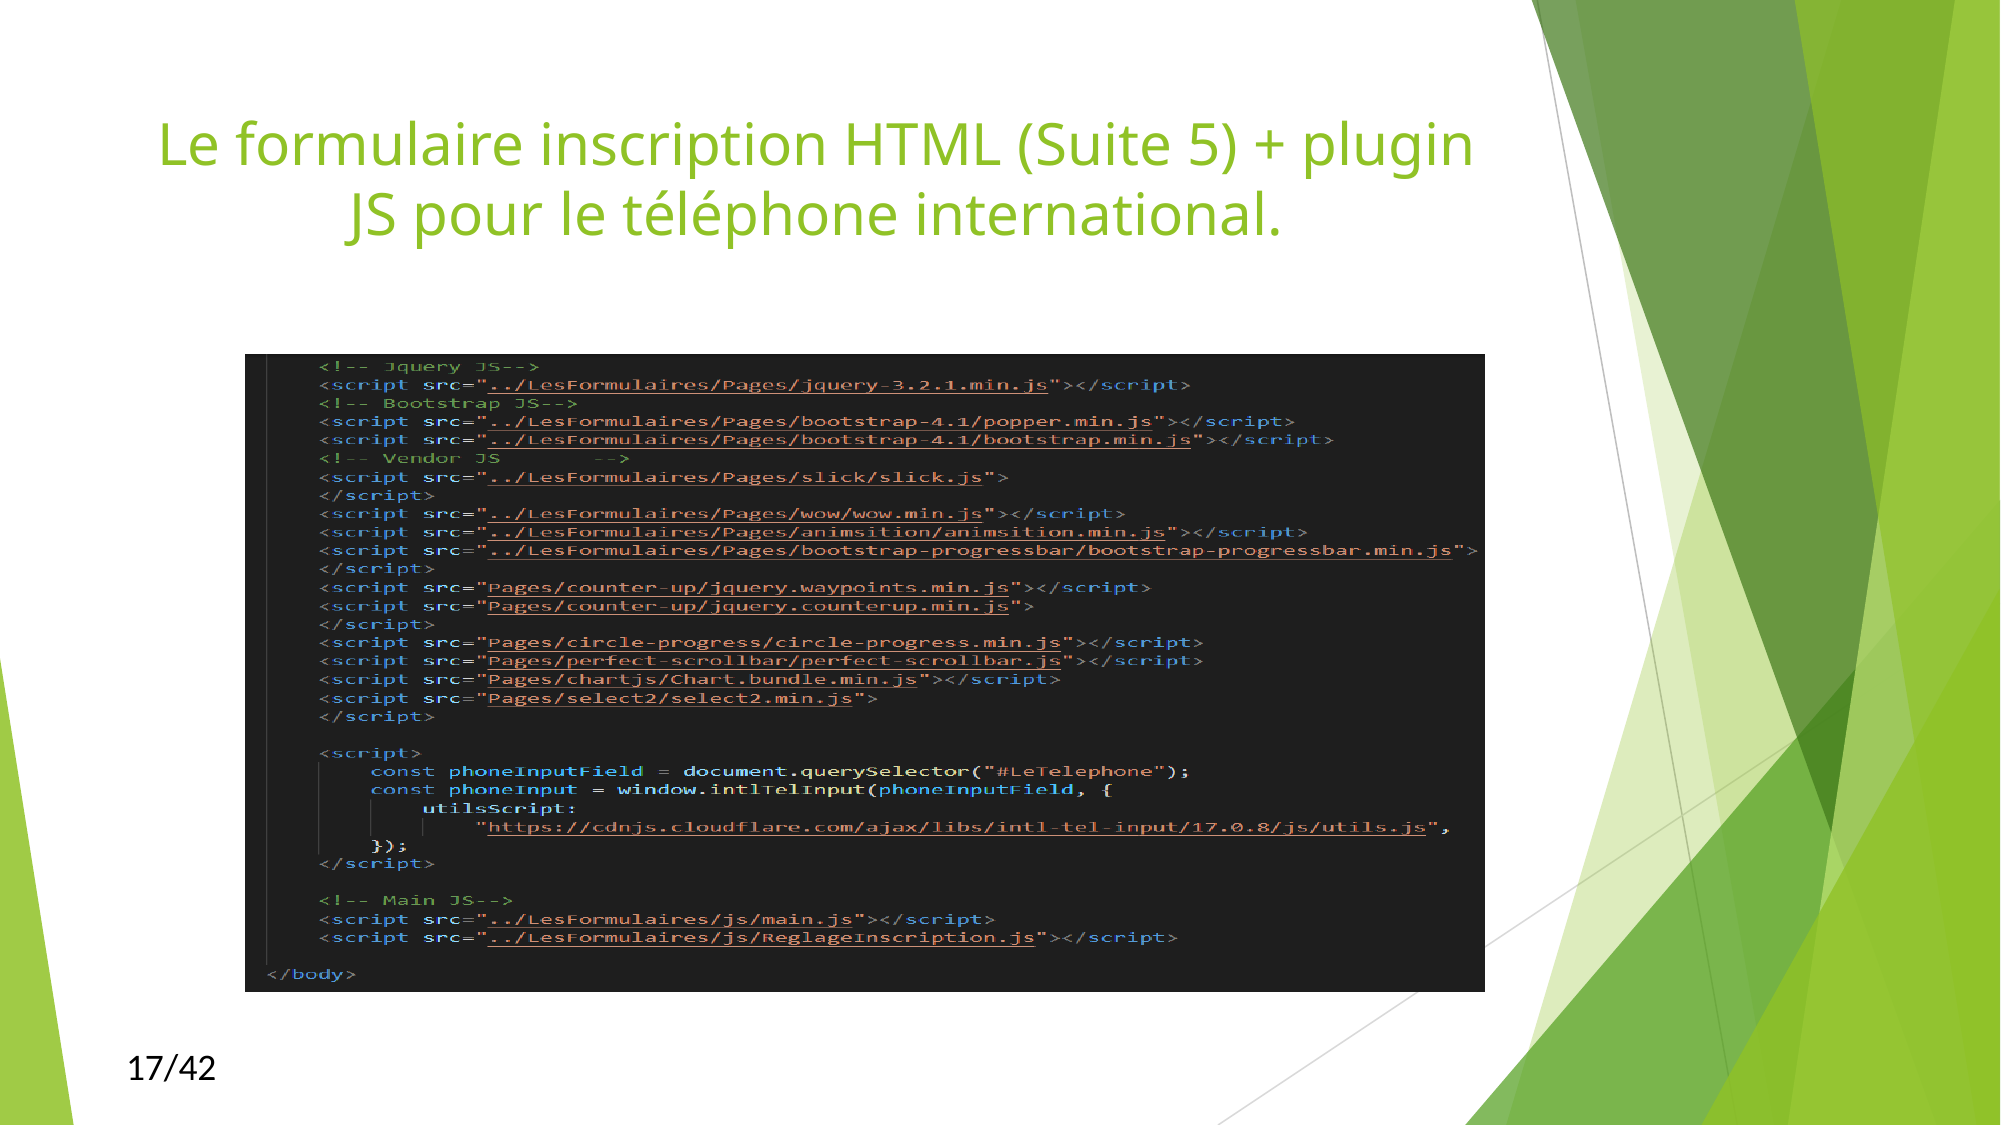

# Le formulaire inscription HTML (Suite 5) + plugin JS pour le téléphone international.
17/42